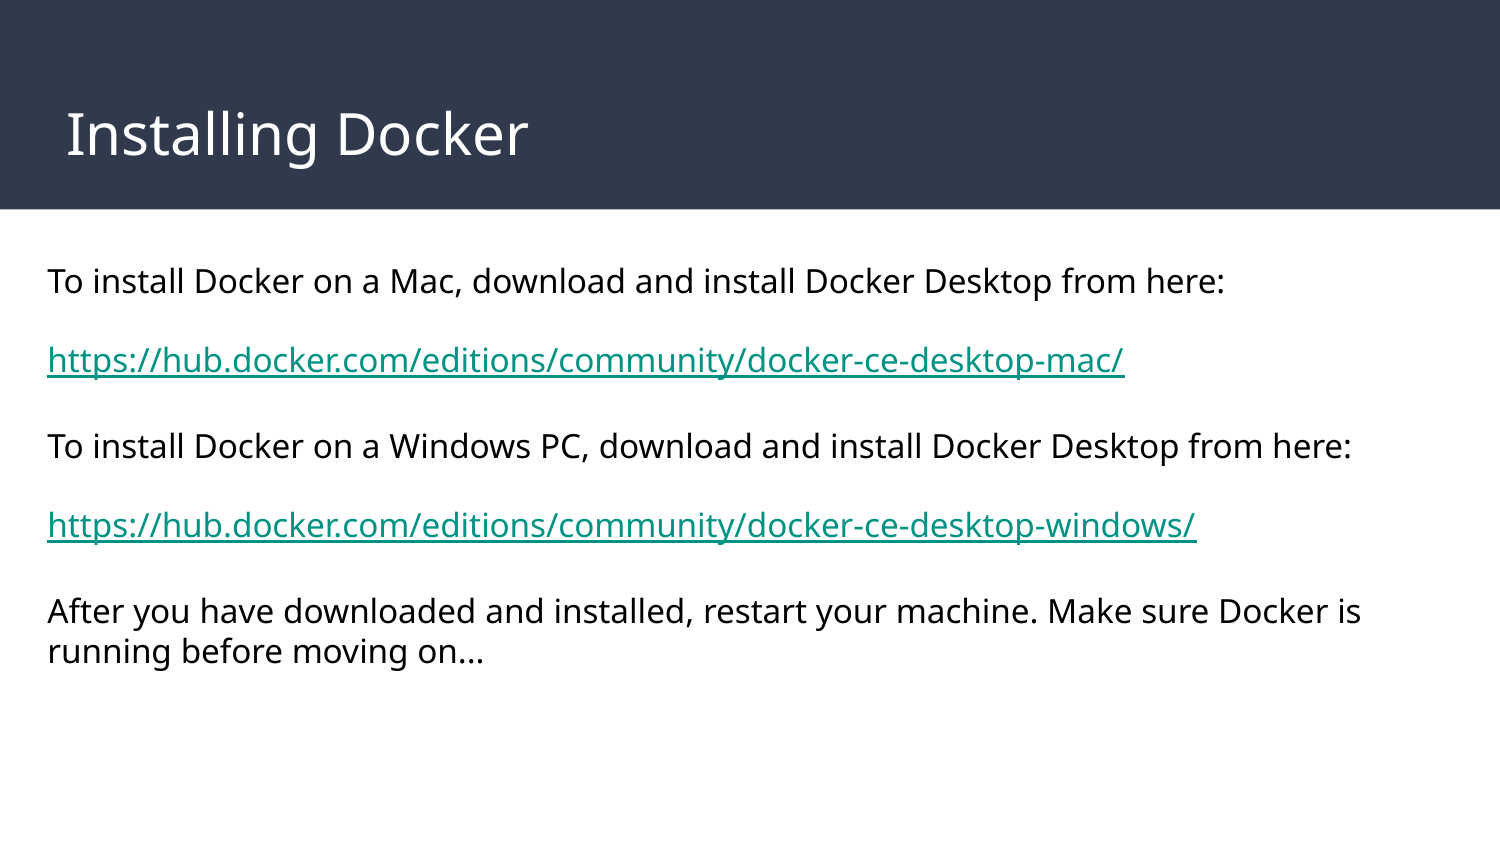

# Installing Docker
To install Docker on a Mac, download and install Docker Desktop from here:
https://hub.docker.com/editions/community/docker-ce-desktop-mac/
To install Docker on a Windows PC, download and install Docker Desktop from here:
https://hub.docker.com/editions/community/docker-ce-desktop-windows/
After you have downloaded and installed, restart your machine. Make sure Docker is running before moving on...